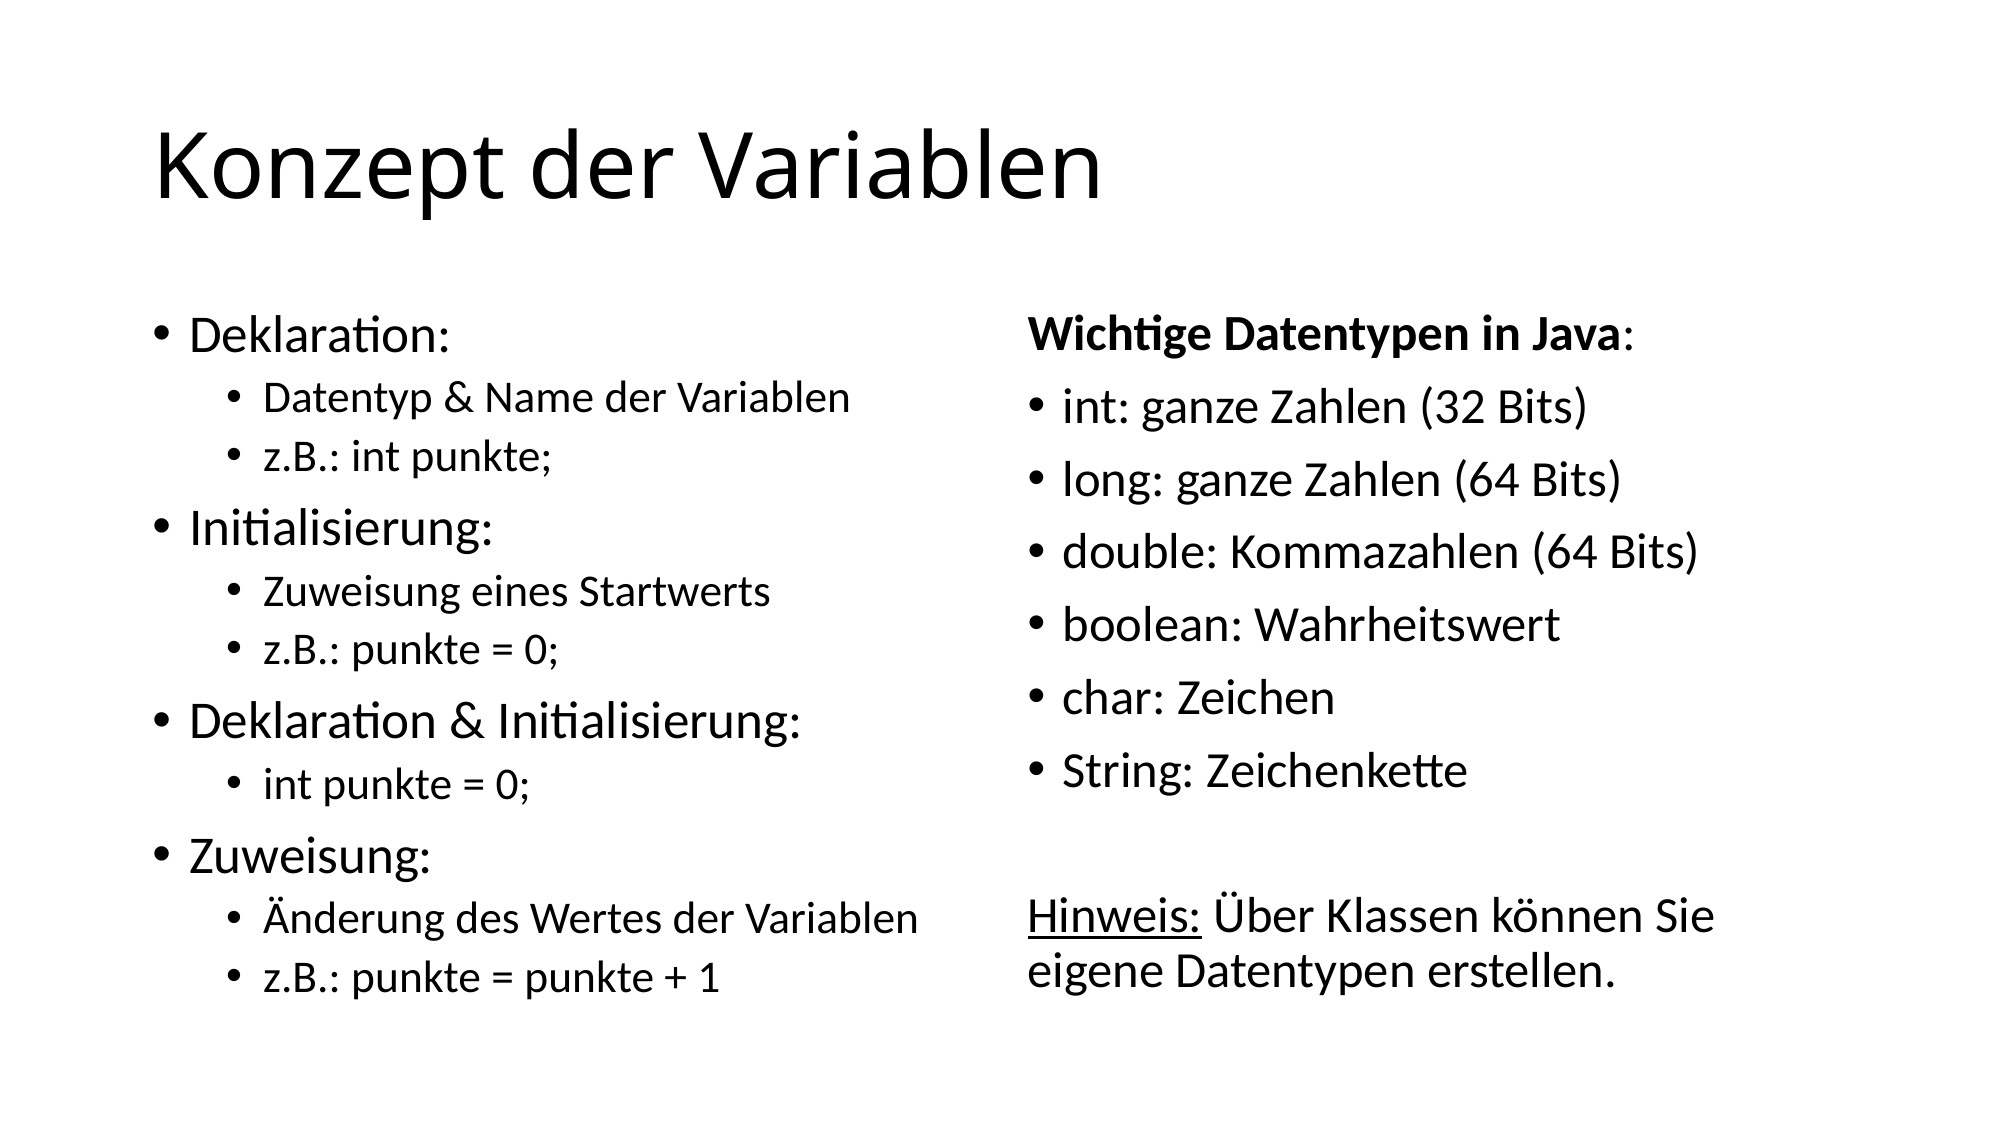

# Konzept der Variablen
Deklaration:
Datentyp & Name der Variablen
z.B.: int punkte;
Initialisierung:
Zuweisung eines Startwerts
z.B.: punkte = 0;
Deklaration & Initialisierung:
int punkte = 0;
Zuweisung:
Änderung des Wertes der Variablen
z.B.: punkte = punkte + 1
Wichtige Datentypen in Java:
int: ganze Zahlen (32 Bits)
long: ganze Zahlen (64 Bits)
double: Kommazahlen (64 Bits)
boolean: Wahrheitswert
char: Zeichen
String: Zeichenkette
Hinweis: Über Klassen können Sie eigene Datentypen erstellen.